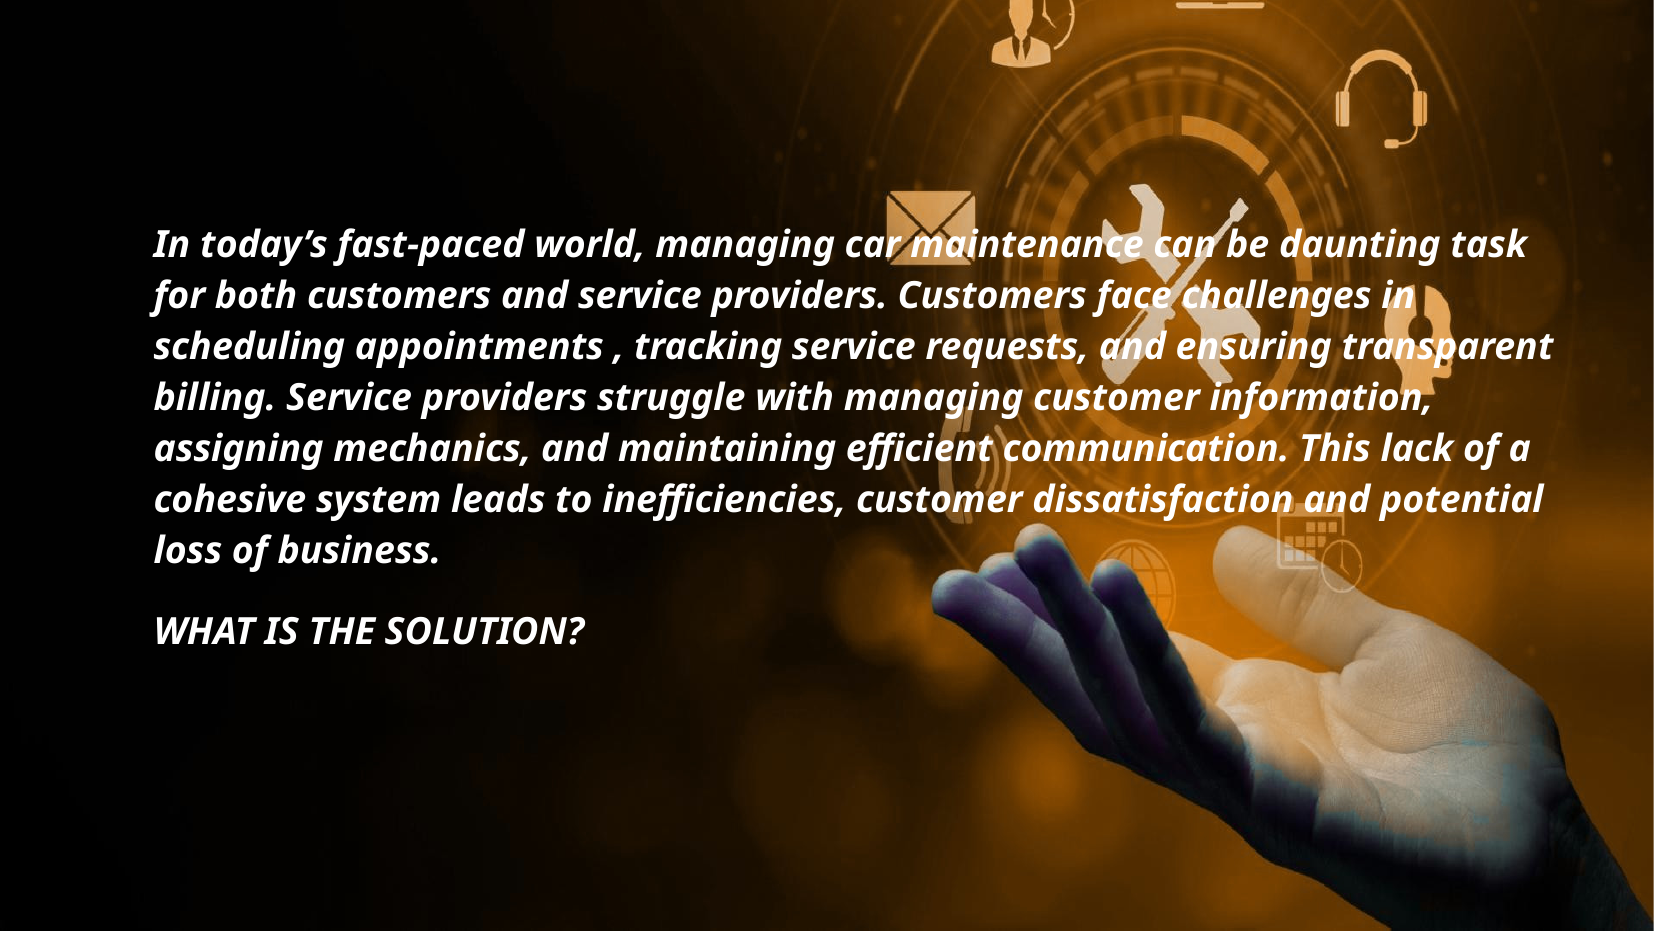

# In today’s fast-paced world, managing car maintenance can be daunting task for both customers and service providers. Customers face challenges in scheduling appointments , tracking service requests, and ensuring transparent billing. Service providers struggle with managing customer information, assigning mechanics, and maintaining efficient communication. This lack of a cohesive system leads to inefficiencies, customer dissatisfaction and potential loss of business.
WHAT IS THE SOLUTION?